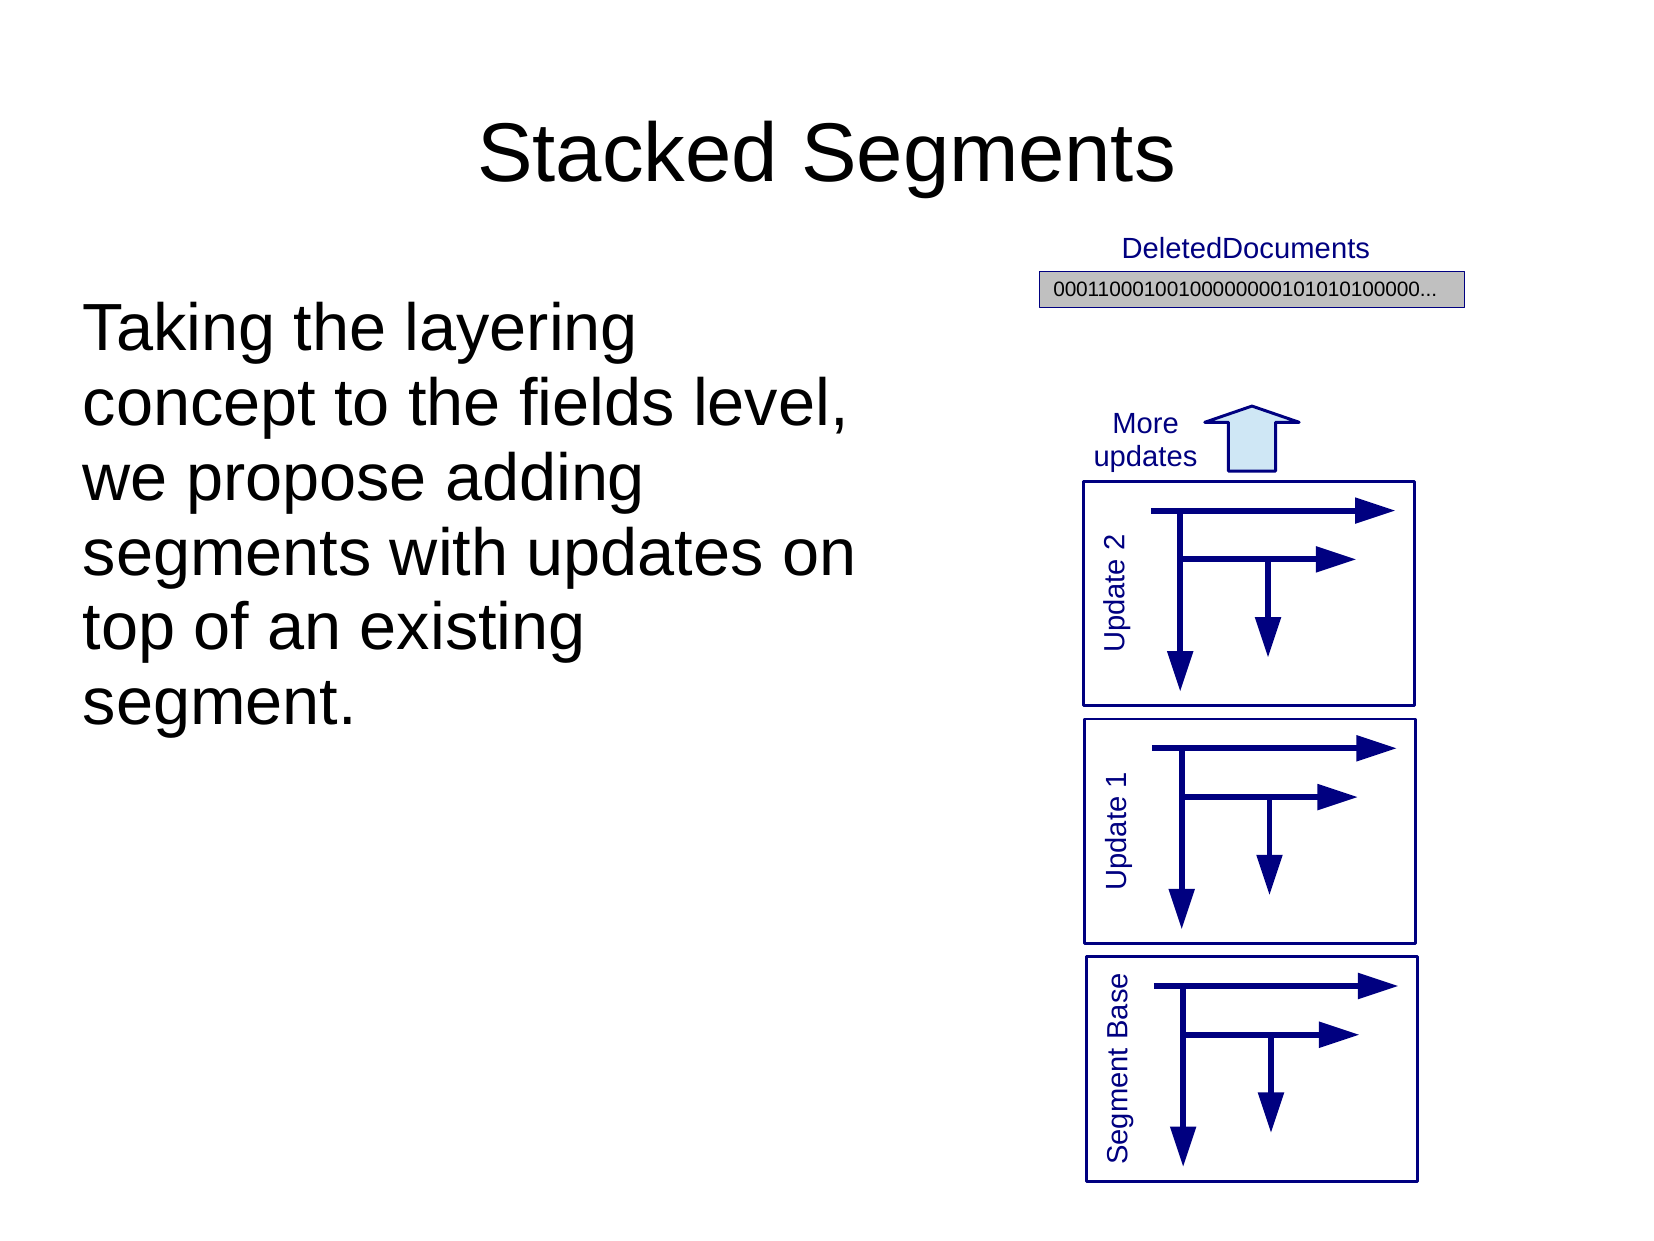

# Stacked Segments
DeletedDocuments
00011000100100000000101010100000...
Taking the layering concept to the fields level, we propose adding segments with updates on top of an existing segment.
More
updates
Update 2
Update 1
Segment Base